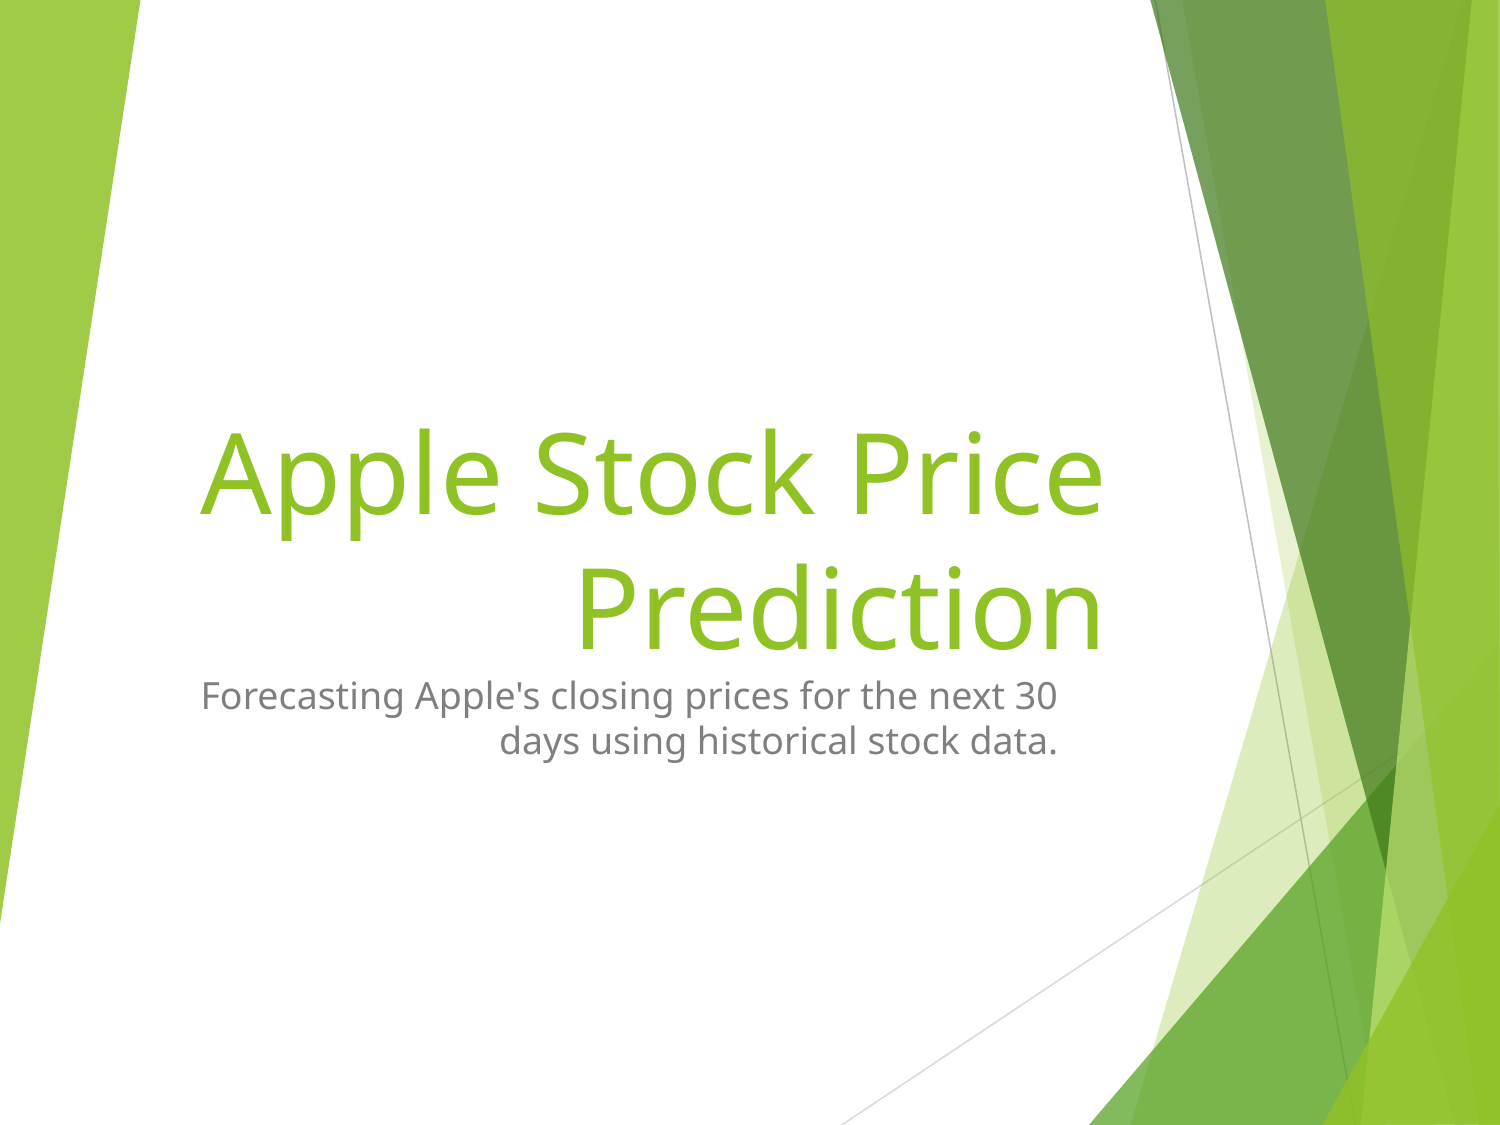

# Apple Stock Price Prediction
Forecasting Apple's closing prices for the next 30 days using historical stock data.